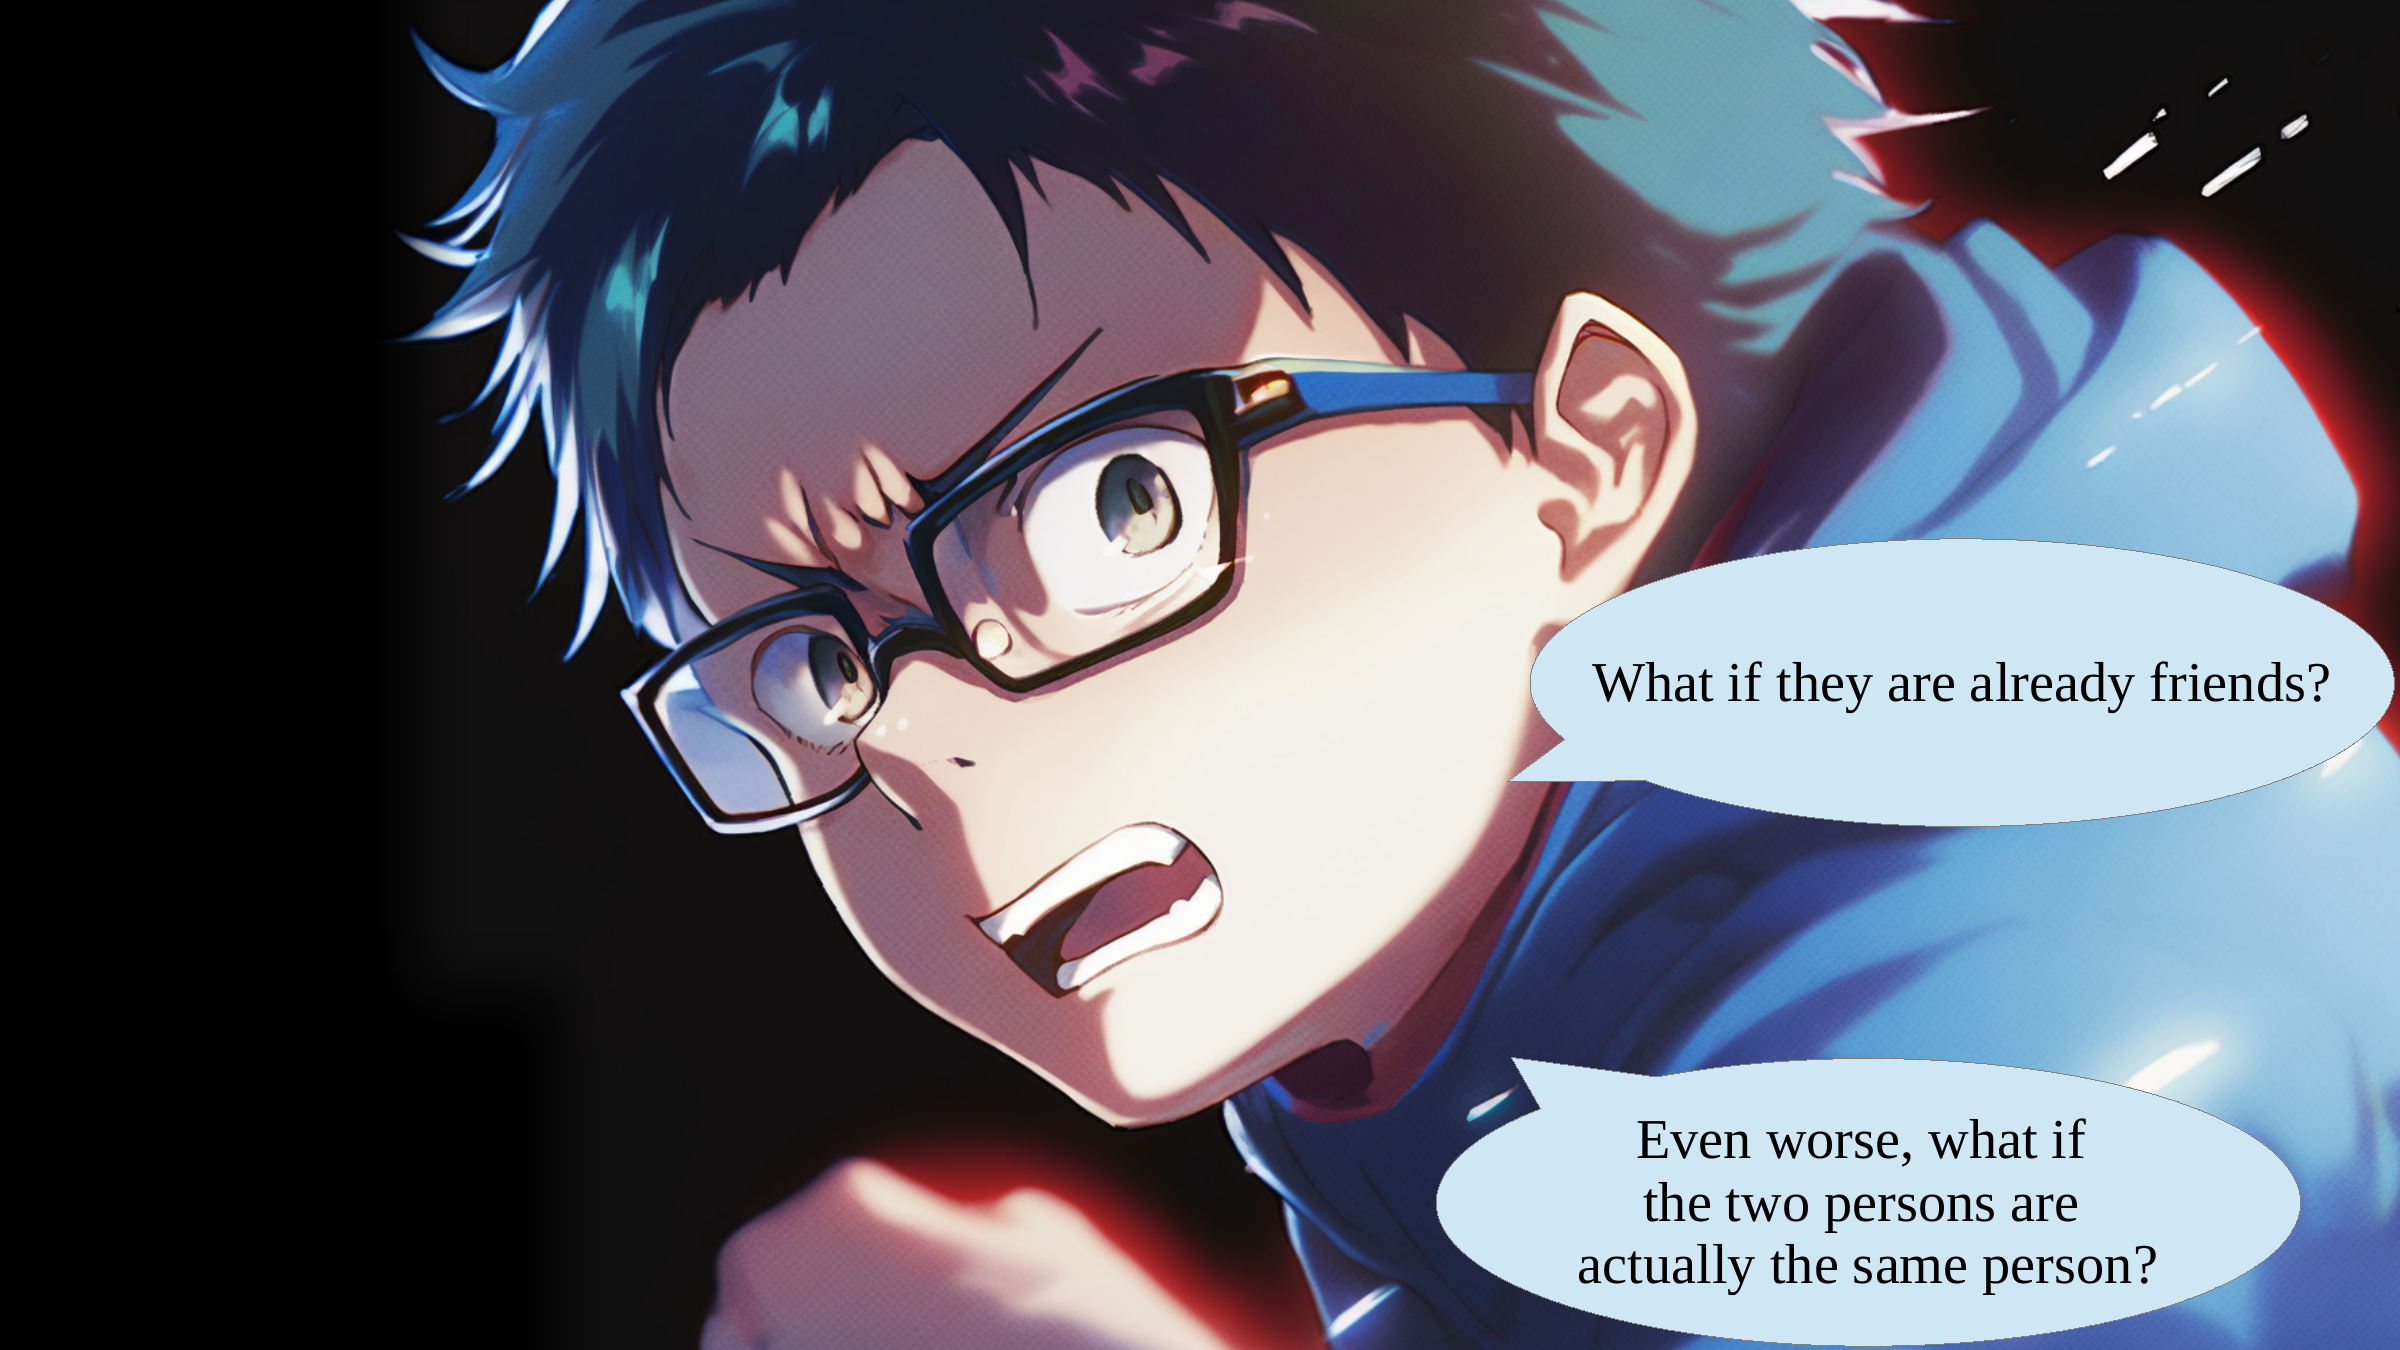

What if they are already friends?
Even worse, what if
the two persons are
actually the same person?